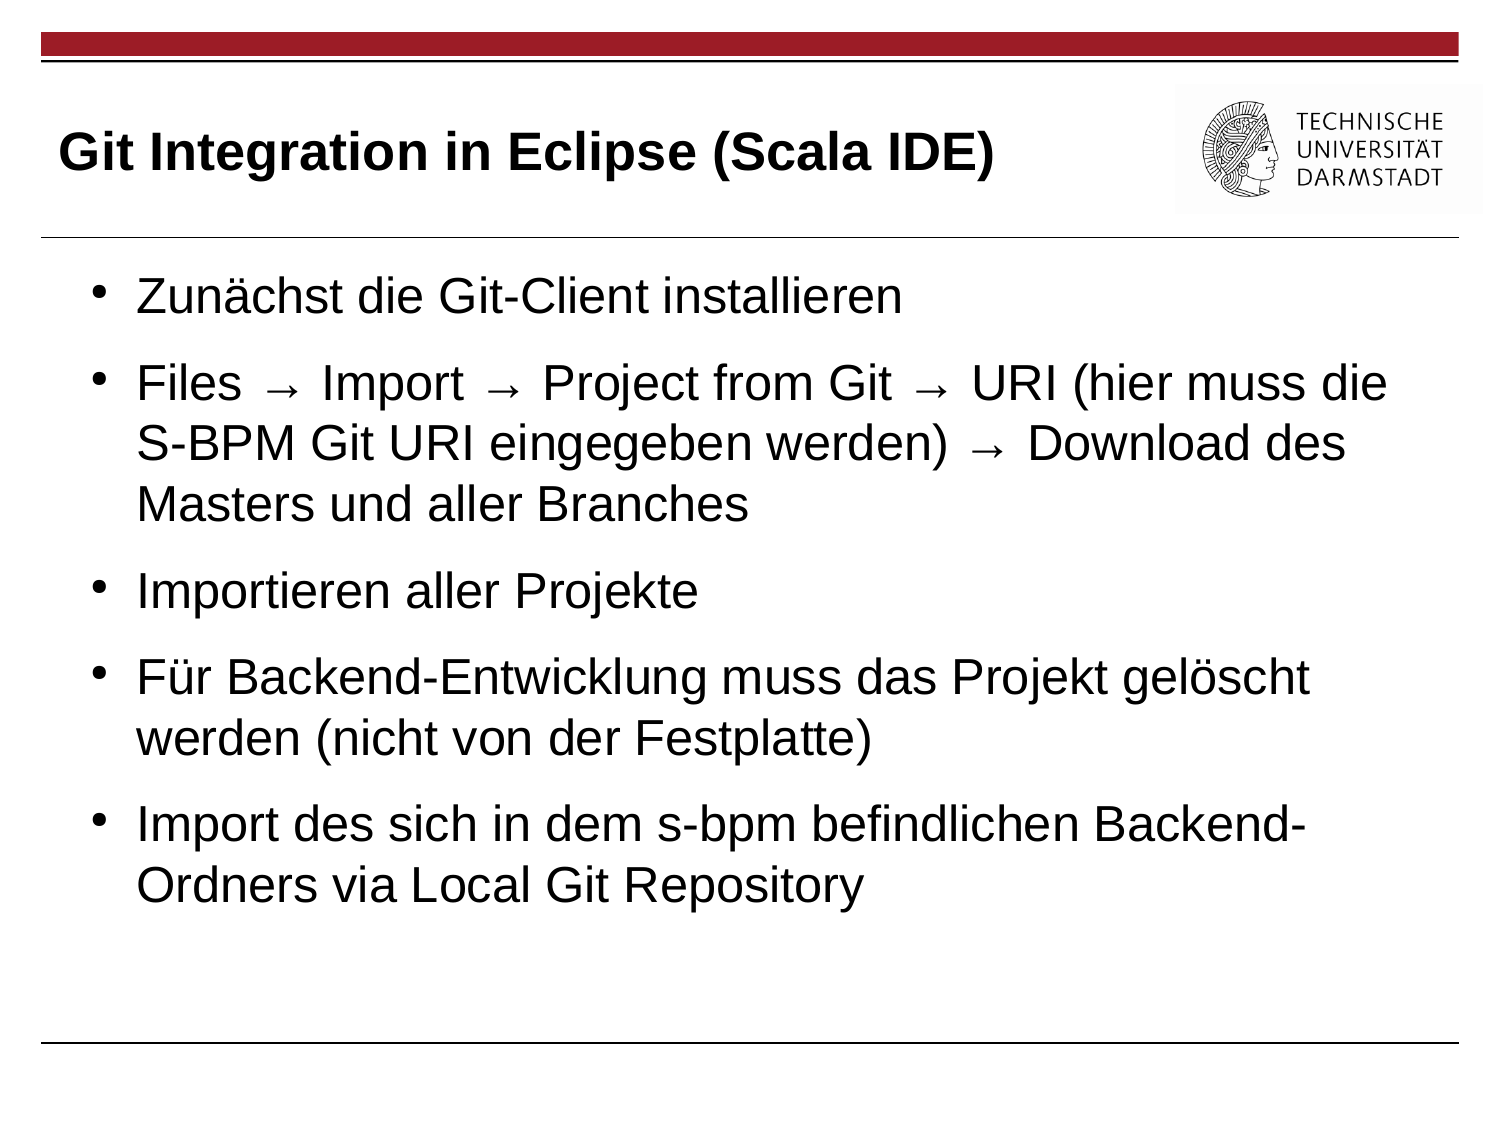

Git Integration in Eclipse (Scala IDE)
# Zunächst die Git-Client installieren
Files → Import → Project from Git → URI (hier muss die S-BPM Git URI eingegeben werden) → Download des Masters und aller Branches
Importieren aller Projekte
Für Backend-Entwicklung muss das Projekt gelöscht werden (nicht von der Festplatte)
Import des sich in dem s-bpm befindlichen Backend-Ordners via Local Git Repository